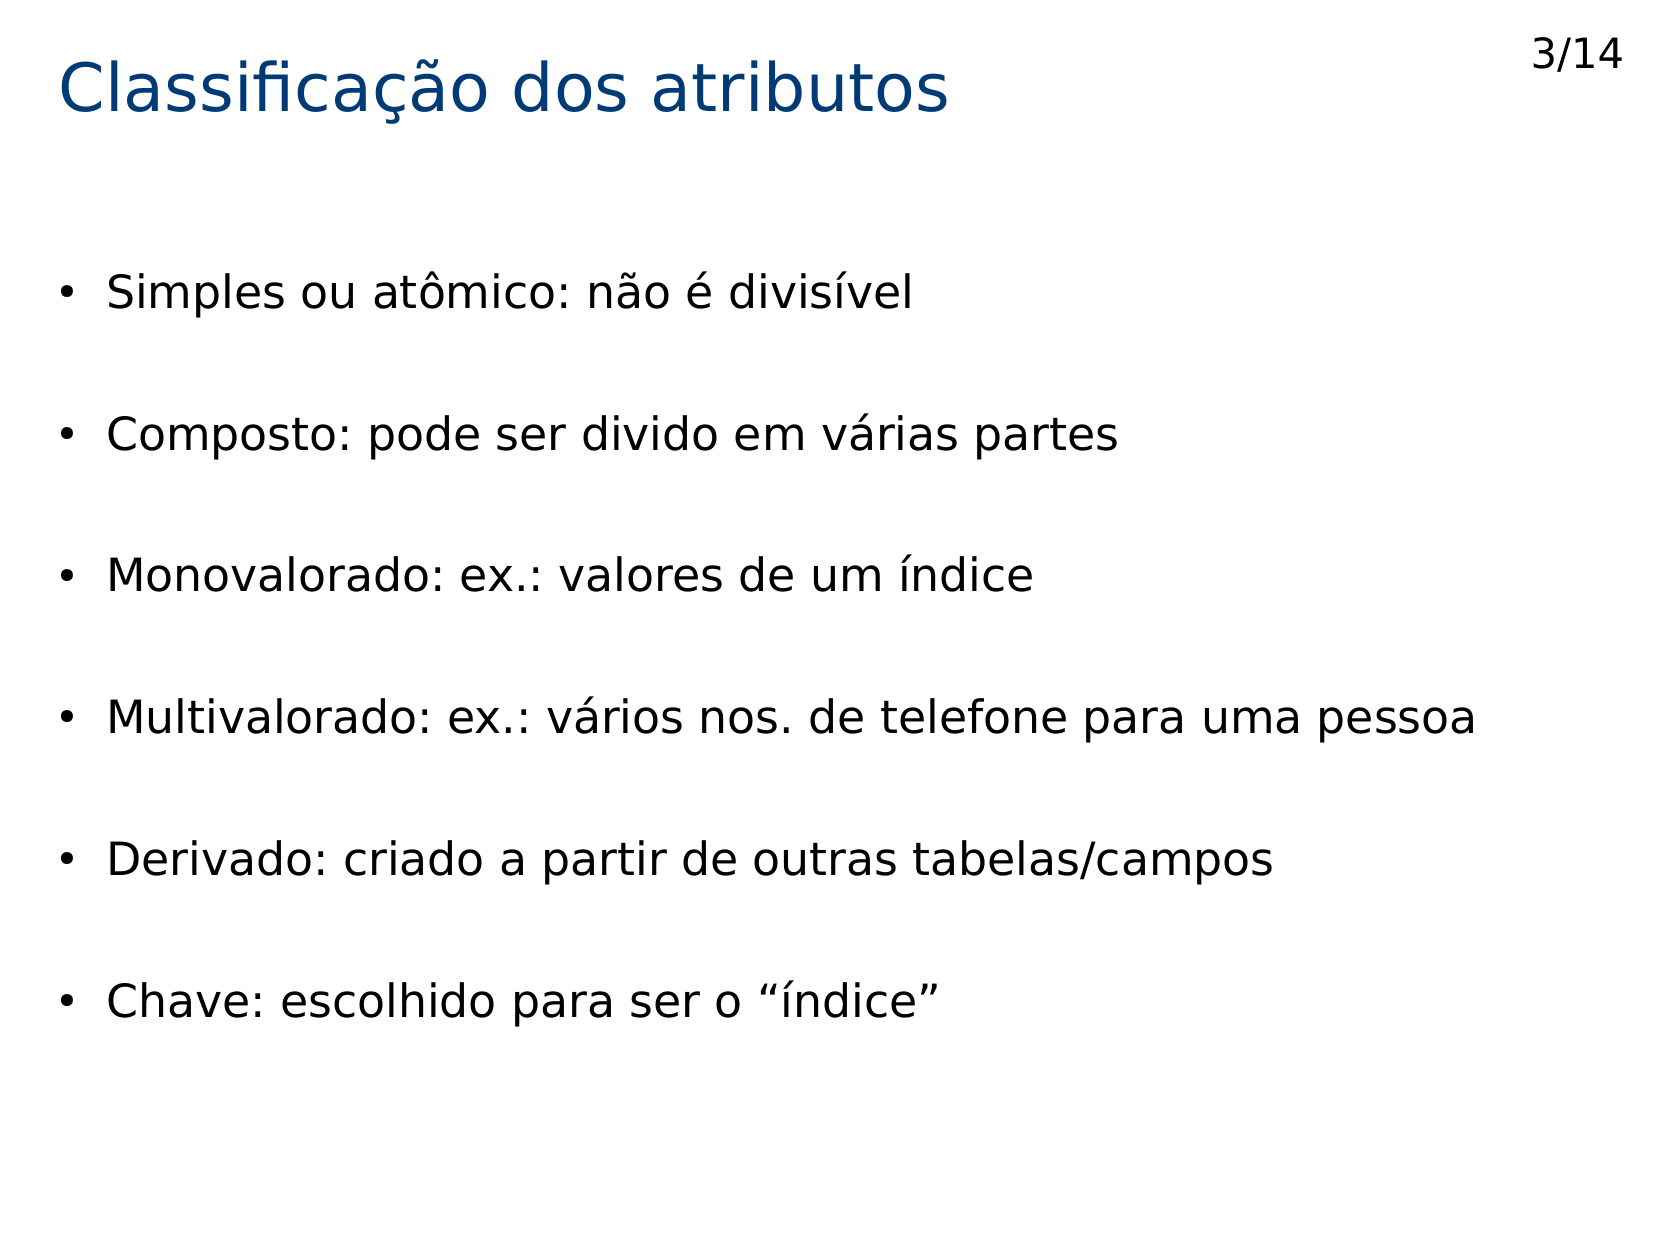

# Classificação dos atributos
3
Simples ou atômico: não é divisível
Composto: pode ser divido em várias partes
Monovalorado: ex.: valores de um índice
Multivalorado: ex.: vários nos. de telefone para uma pessoa
Derivado: criado a partir de outras tabelas/campos
Chave: escolhido para ser o “índice”